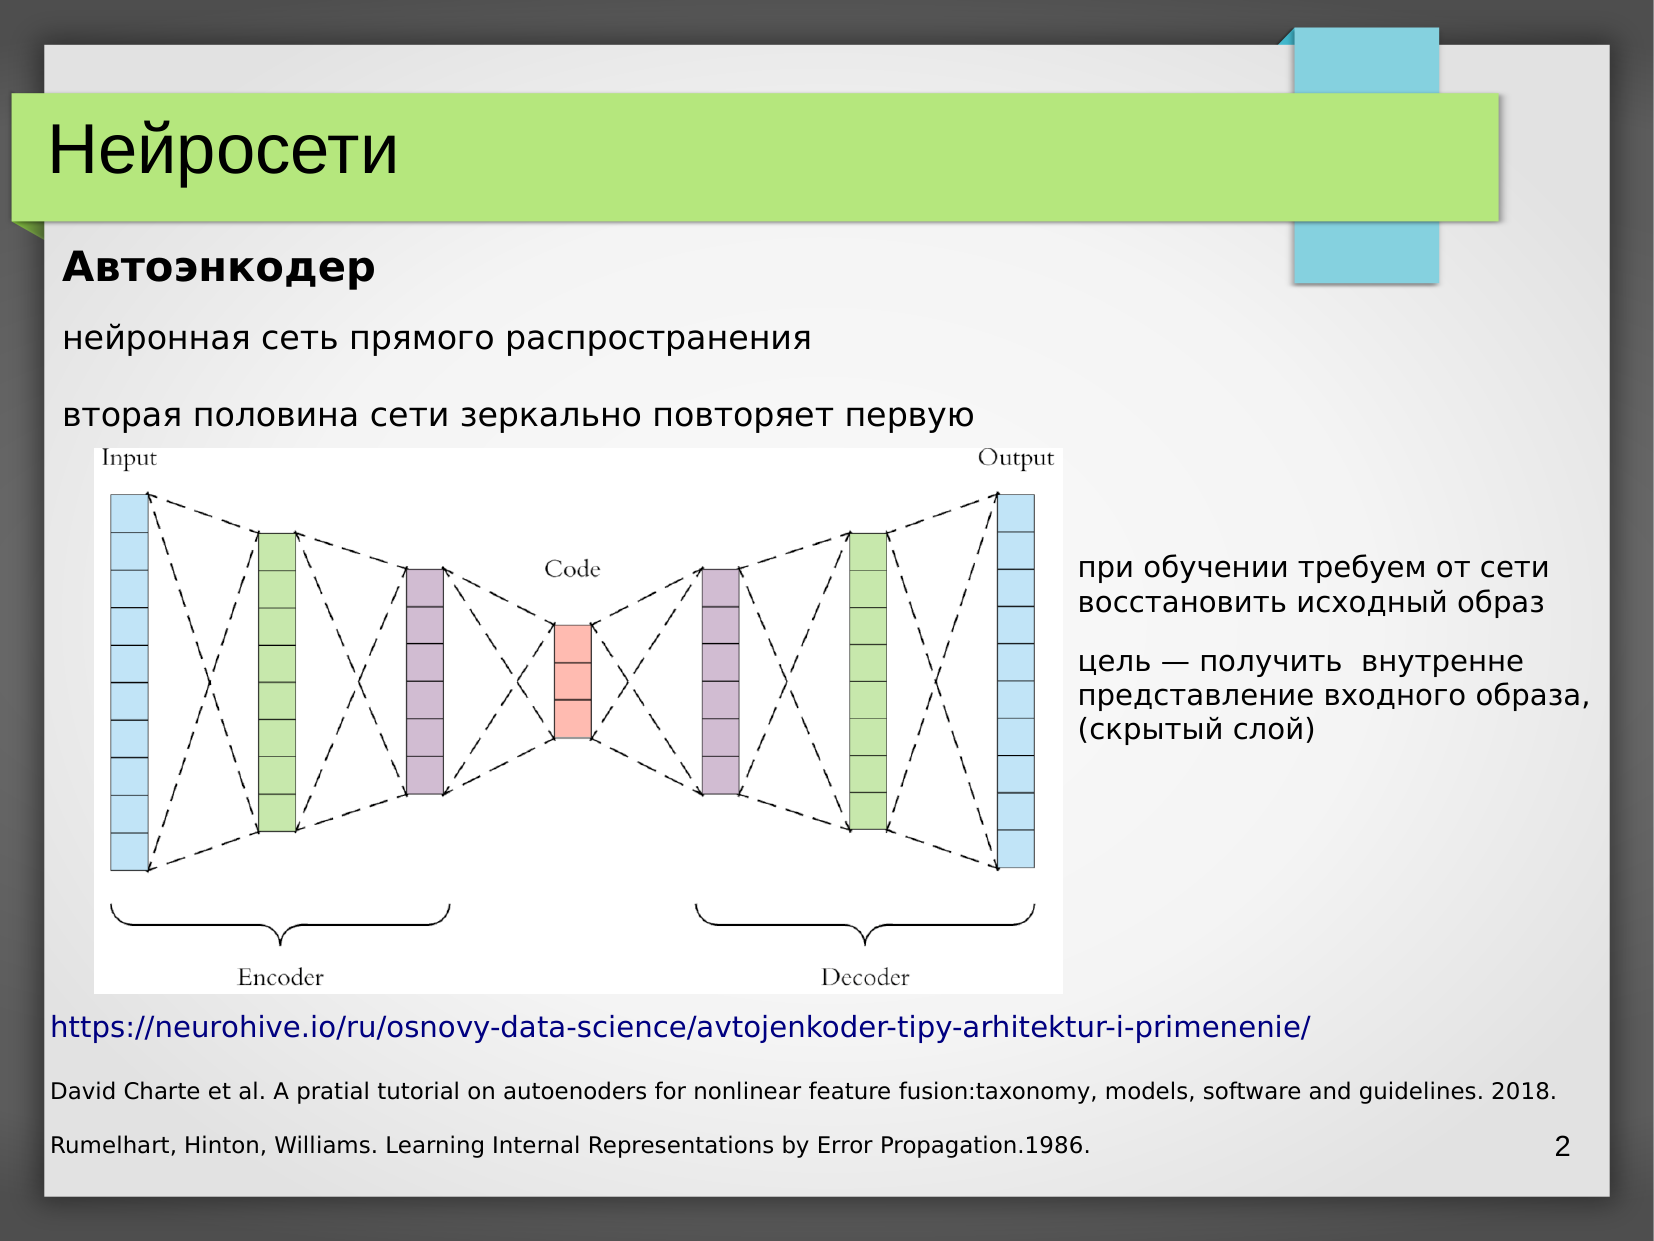

# Нейросети
Автоэнкодер
нейронная сеть прямого распространения
вторая половина сети зеркально повторяет первую
при обучении требуем от сети восстановить исходный образ
цель — получить внутренне представление входного образа, (скрытый слой)
https://neurohive.io/ru/osnovy-data-science/avtojenkoder-tipy-arhitektur-i-primenenie/
David Charte et al. A pratial tutorial on autoenoders for nonlinear feature fusion:taxonomy, models, software and guidelines. 2018.
Rumelhart, Hinton, Williams. Learning Internal Representations by Error Propagation.1986.
2